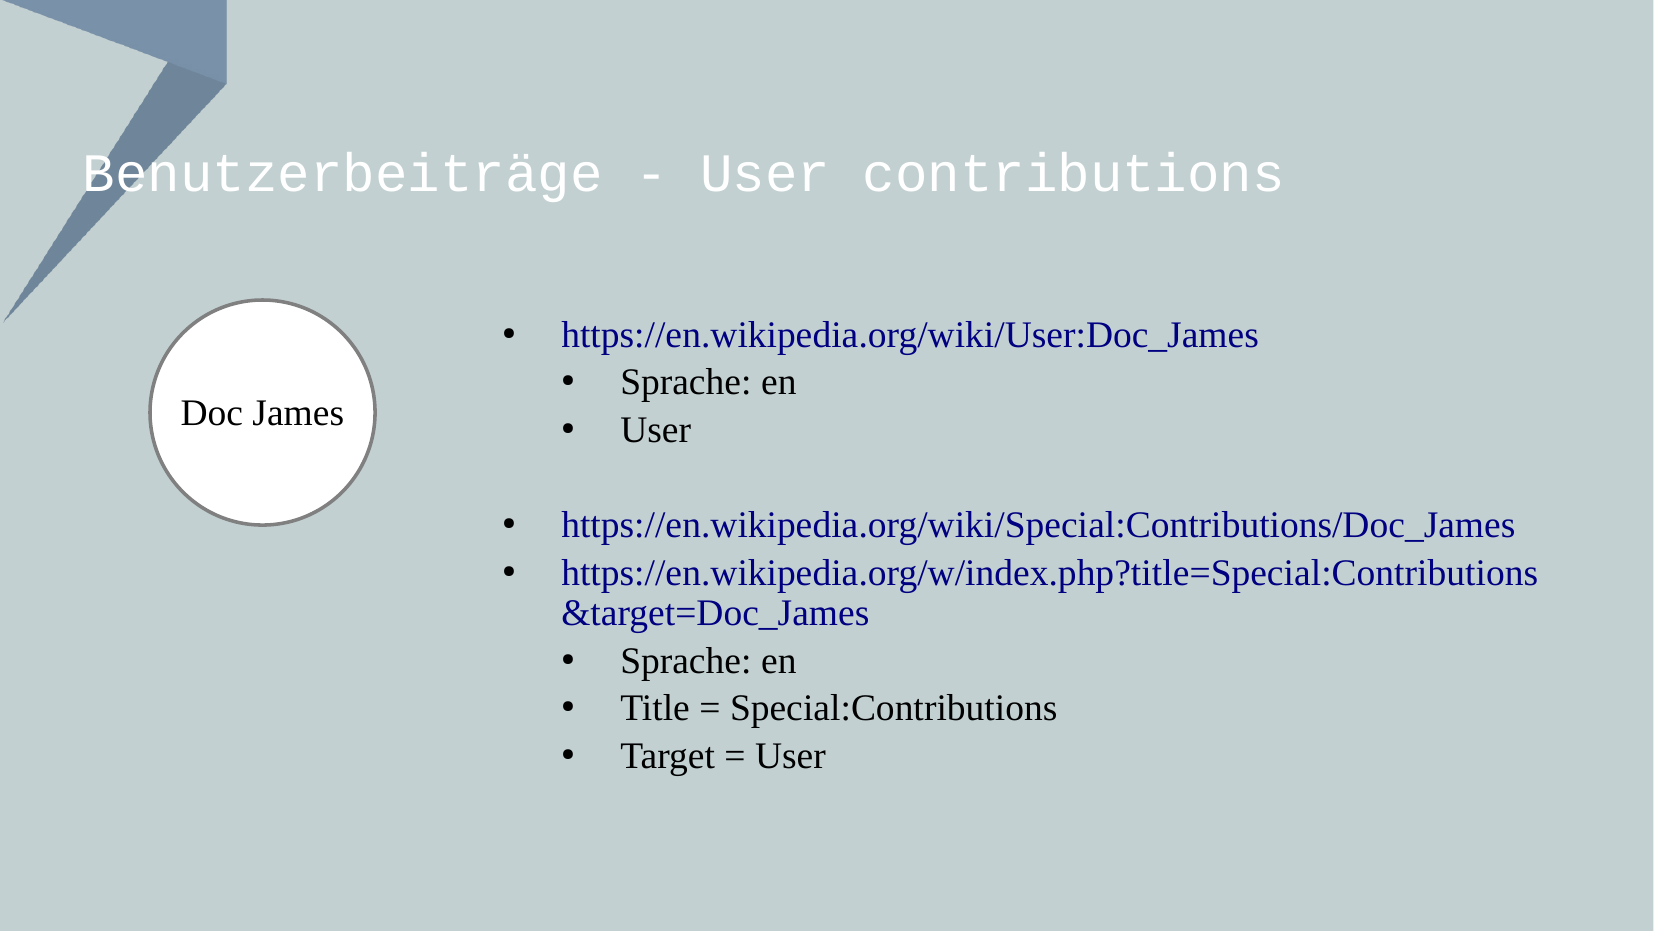

# Benutzerbeiträge - User contributions
Doc James
https://en.wikipedia.org/wiki/User:Doc_James
Sprache: en
User
https://en.wikipedia.org/wiki/Special:Contributions/Doc_James
https://en.wikipedia.org/w/index.php?title=Special:Contributions&target=Doc_James
Sprache: en
Title = Special:Contributions
Target = User